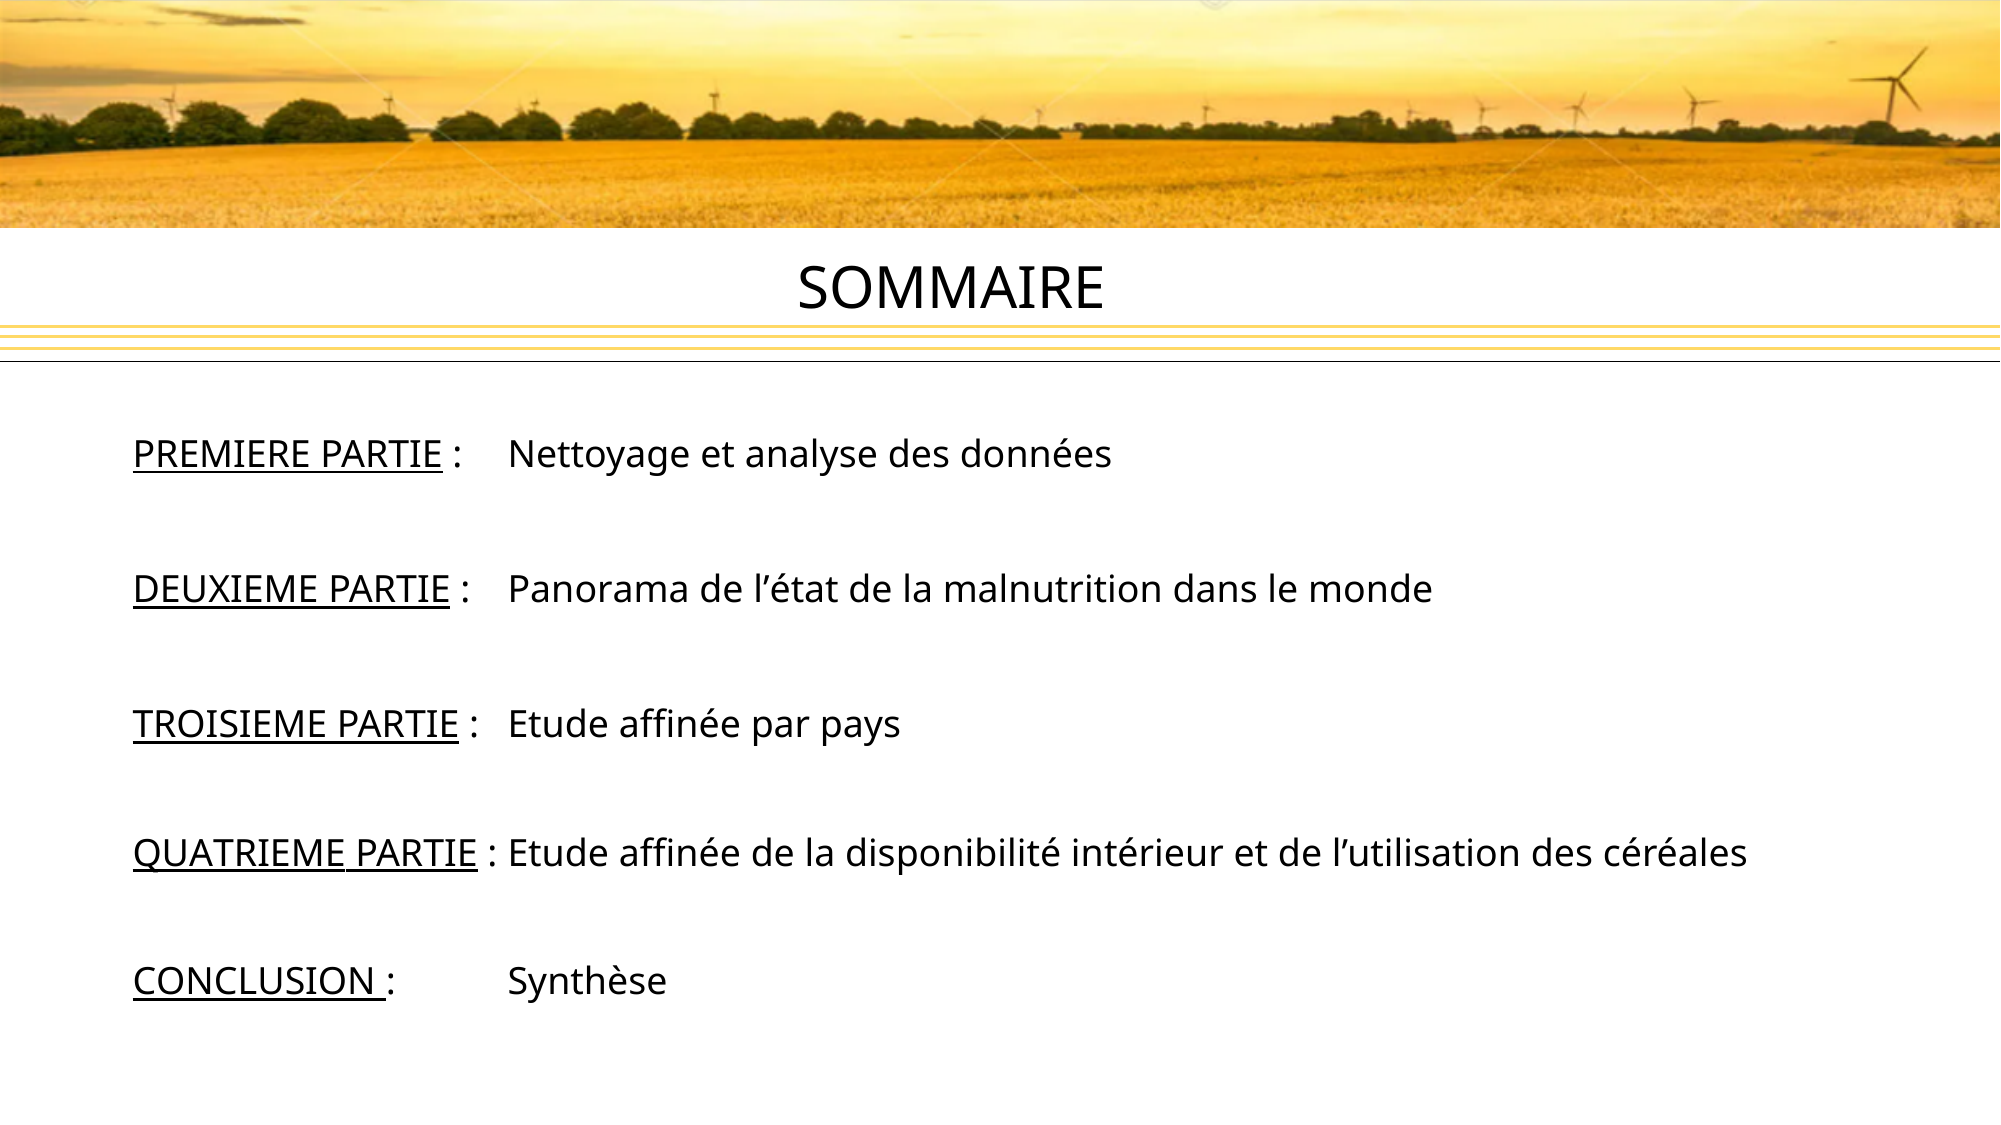

SOMMAIRE
PREMIERE PARTIE : 	Nettoyage et analyse des données
DEUXIEME PARTIE : 	Panorama de l’état de la malnutrition dans le monde
TROISIEME PARTIE : 	Etude affinée par pays
QUATRIEME PARTIE :	Etude affinée de la disponibilité intérieur et de l’utilisation des céréales
CONCLUSION : 		Synthèse